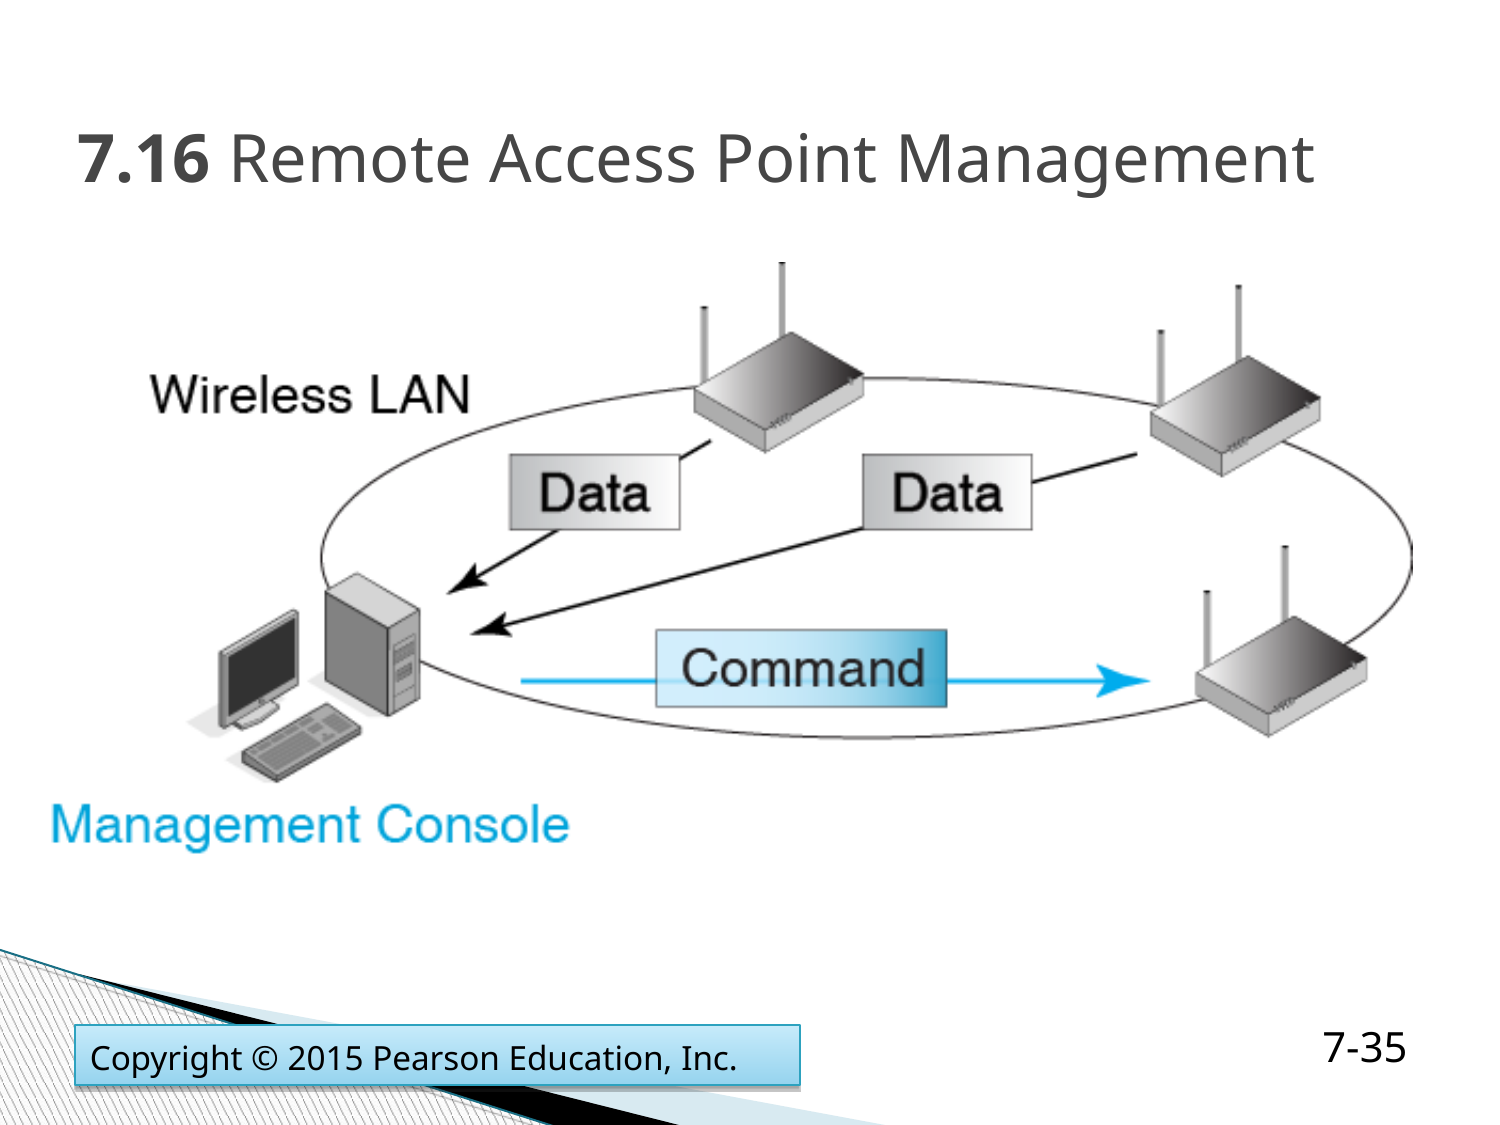

# 7.16 Remote Access Point Management
Copyright © 2015 Pearson Education, Inc.